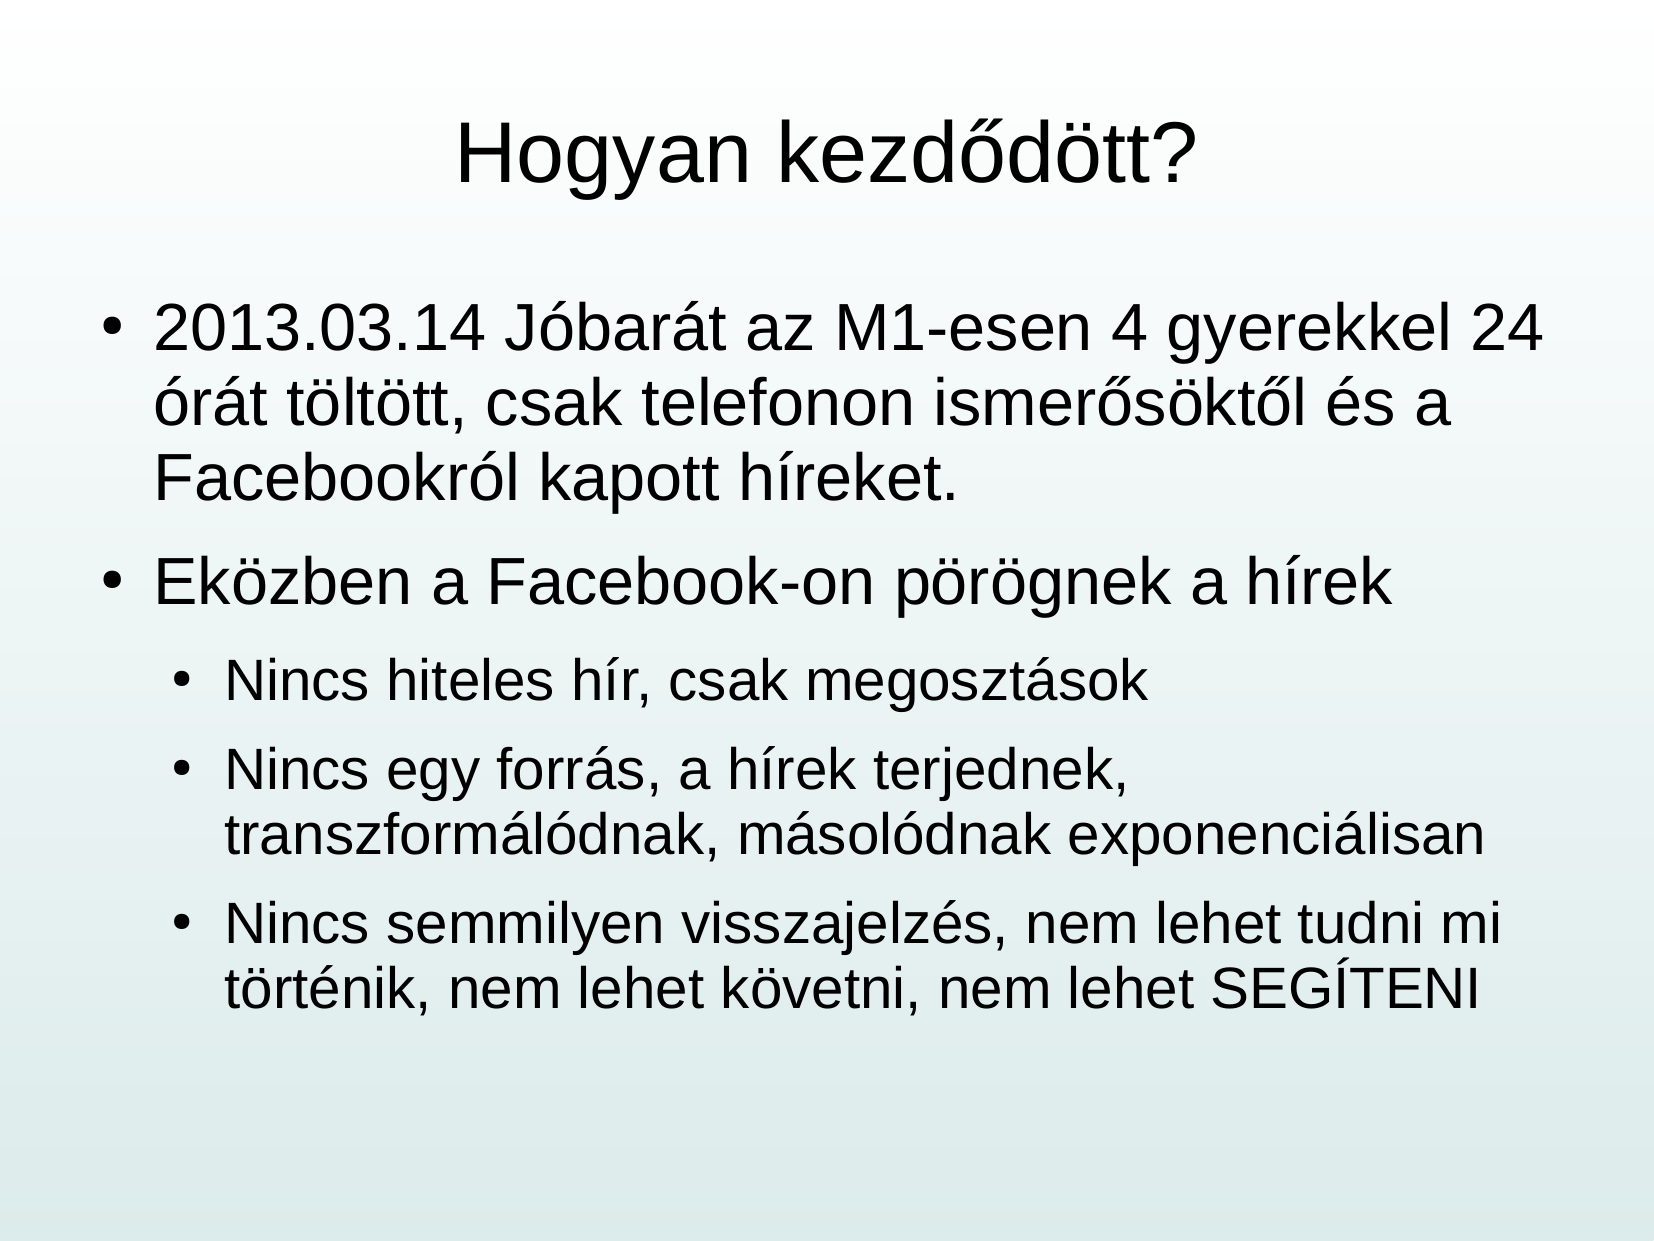

# Hogyan kezdődött?
2013.03.14 Jóbarát az M1-esen 4 gyerekkel 24 órát töltött, csak telefonon ismerősöktől és a Facebookról kapott híreket.
Eközben a Facebook-on pörögnek a hírek
Nincs hiteles hír, csak megosztások
Nincs egy forrás, a hírek terjednek, transzformálódnak, másolódnak exponenciálisan
Nincs semmilyen visszajelzés, nem lehet tudni mi történik, nem lehet követni, nem lehet SEGÍTENI